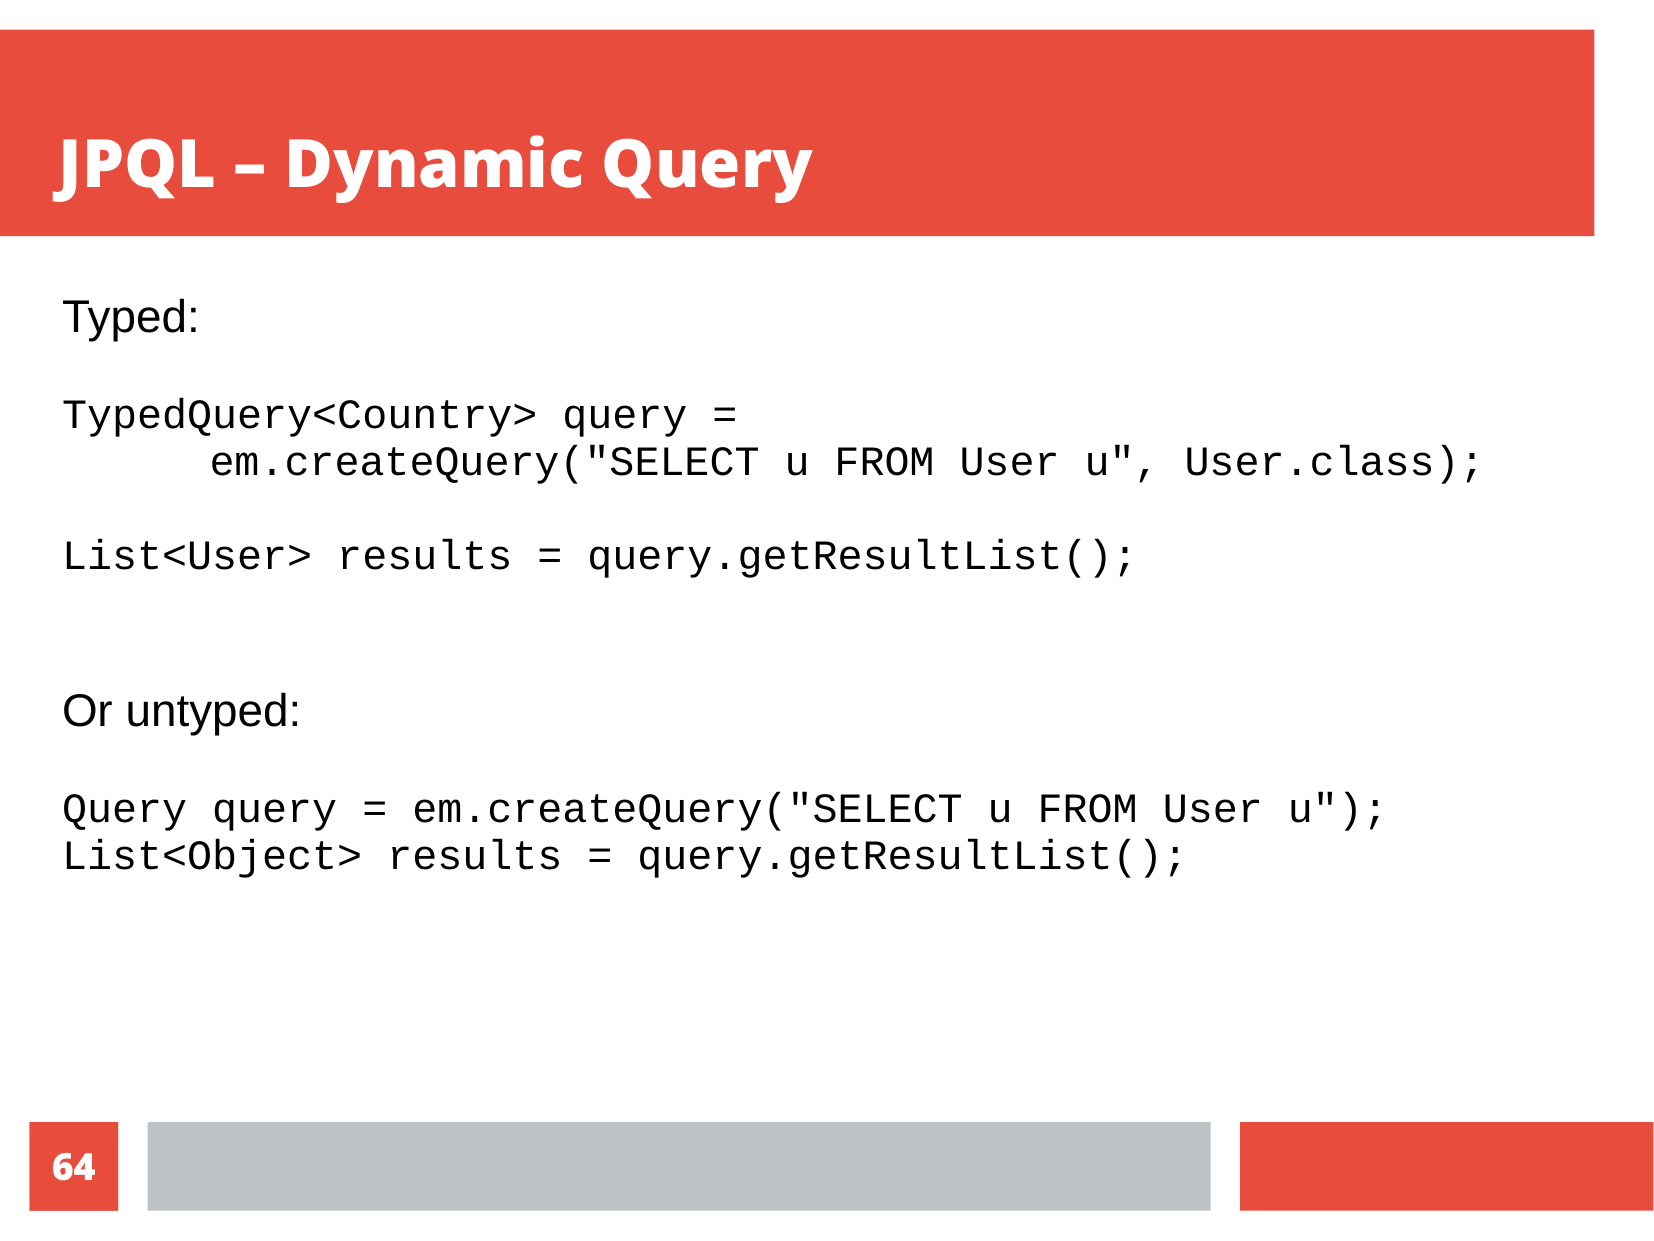

# JPQL – Dynamic Query
Typed:
TypedQuery<Country> query =
		em.createQuery("SELECT u FROM User u", User.class);
List<User> results = query.getResultList();
Or untyped:
Query query = em.createQuery("SELECT u FROM User u");
List<Object> results = query.getResultList();
64